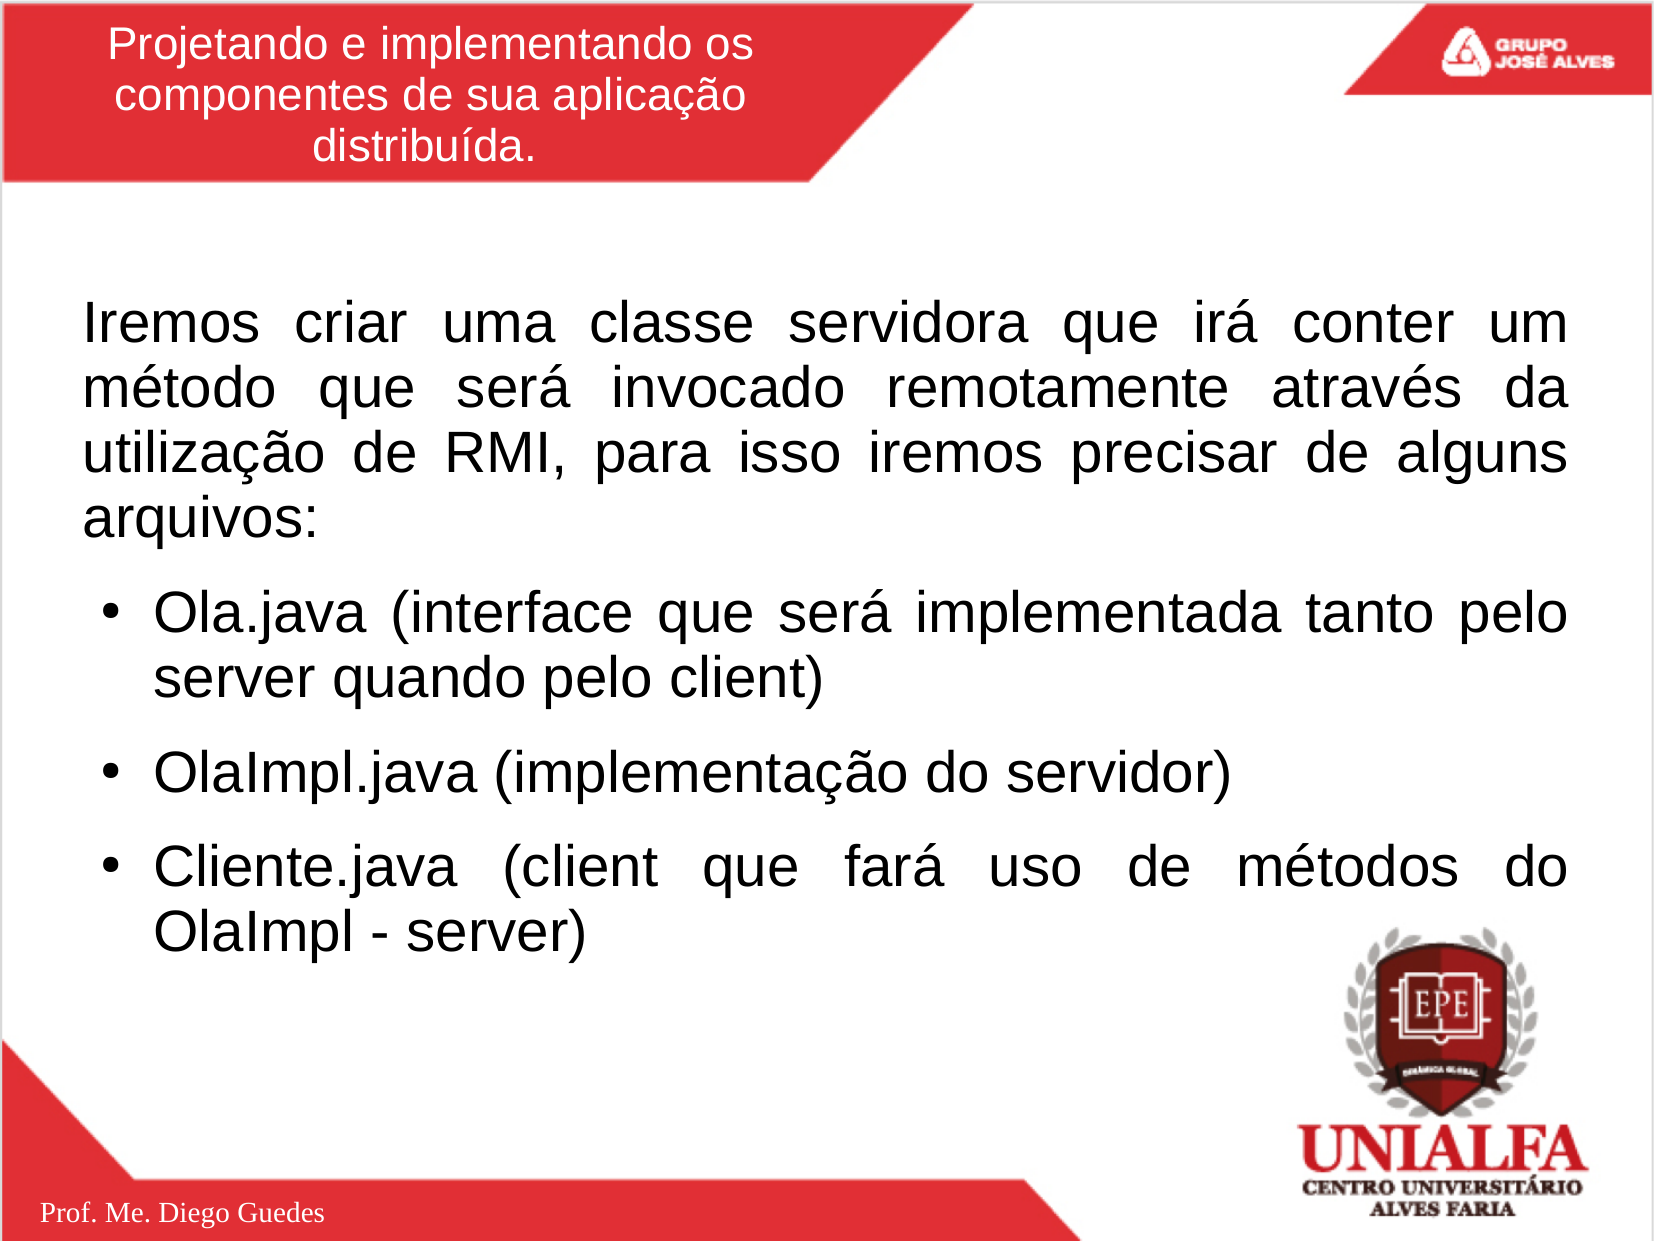

# Projetando e implementando os componentes de sua aplicação distribuída.
Iremos criar uma classe servidora que irá conter um método que será invocado remotamente através da utilização de RMI, para isso iremos precisar de alguns arquivos:
Ola.java (interface que será implementada tanto pelo server quando pelo client)
OlaImpl.java (implementação do servidor)
Cliente.java (client que fará uso de métodos do OlaImpl - server)